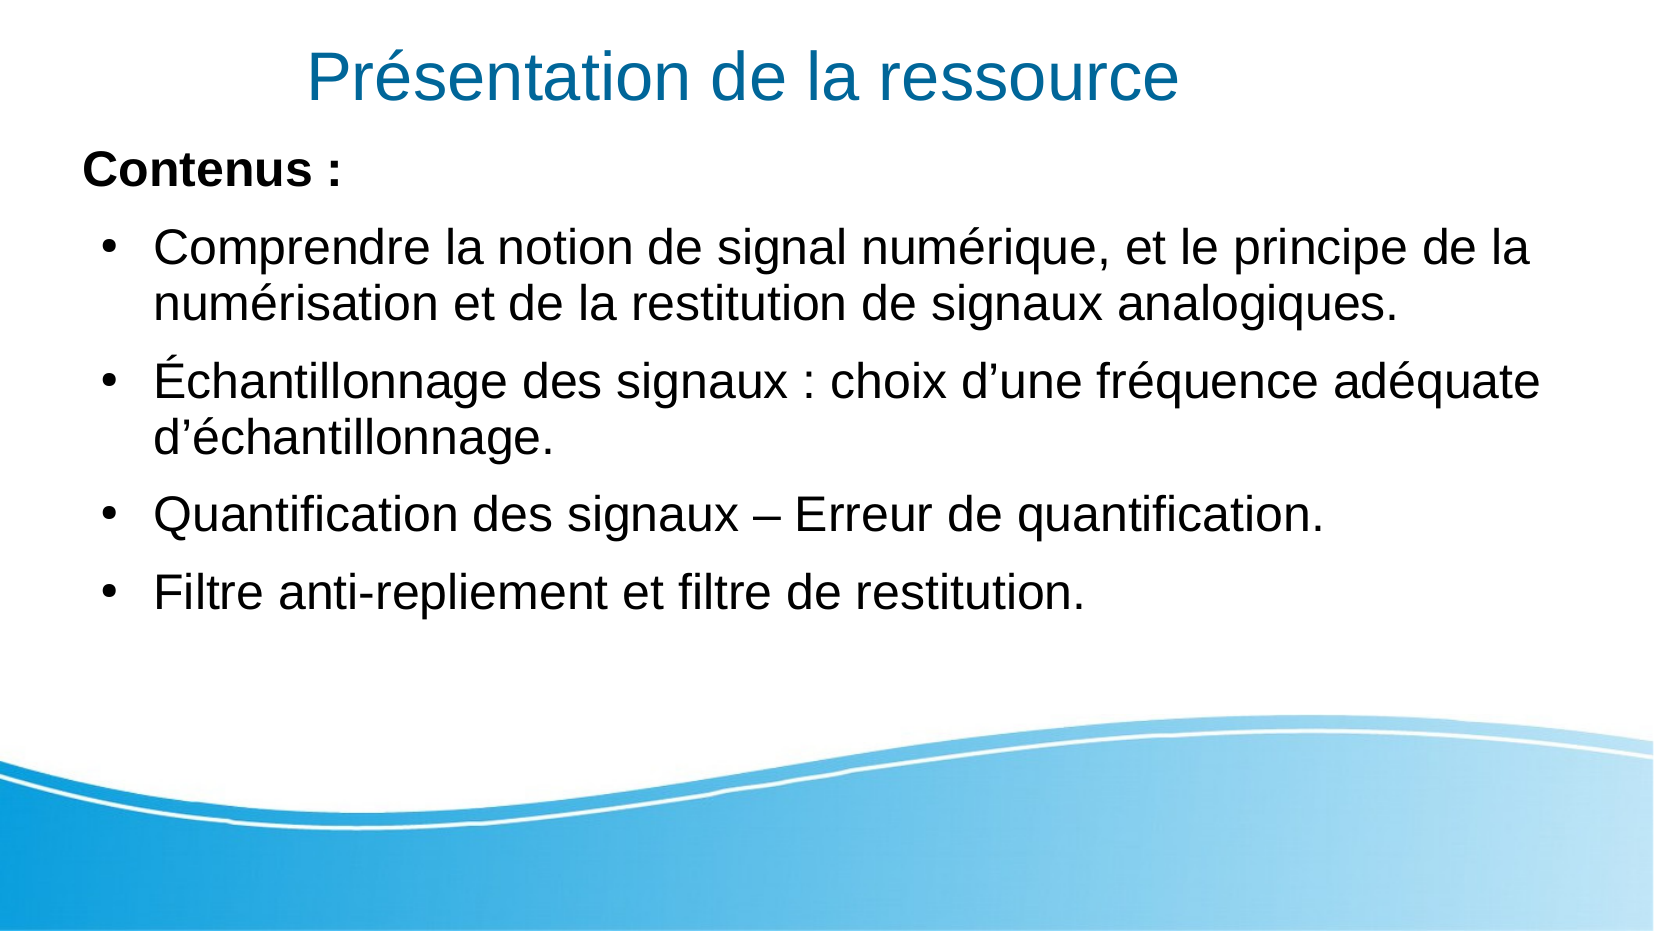

# Présentation de la ressource
Contenus :
Comprendre la notion de signal numérique, et le principe de la numérisation et de la restitution de signaux analogiques.
Échantillonnage des signaux : choix d’une fréquence adéquate d’échantillonnage.
Quantification des signaux – Erreur de quantification.
Filtre anti-repliement et filtre de restitution.